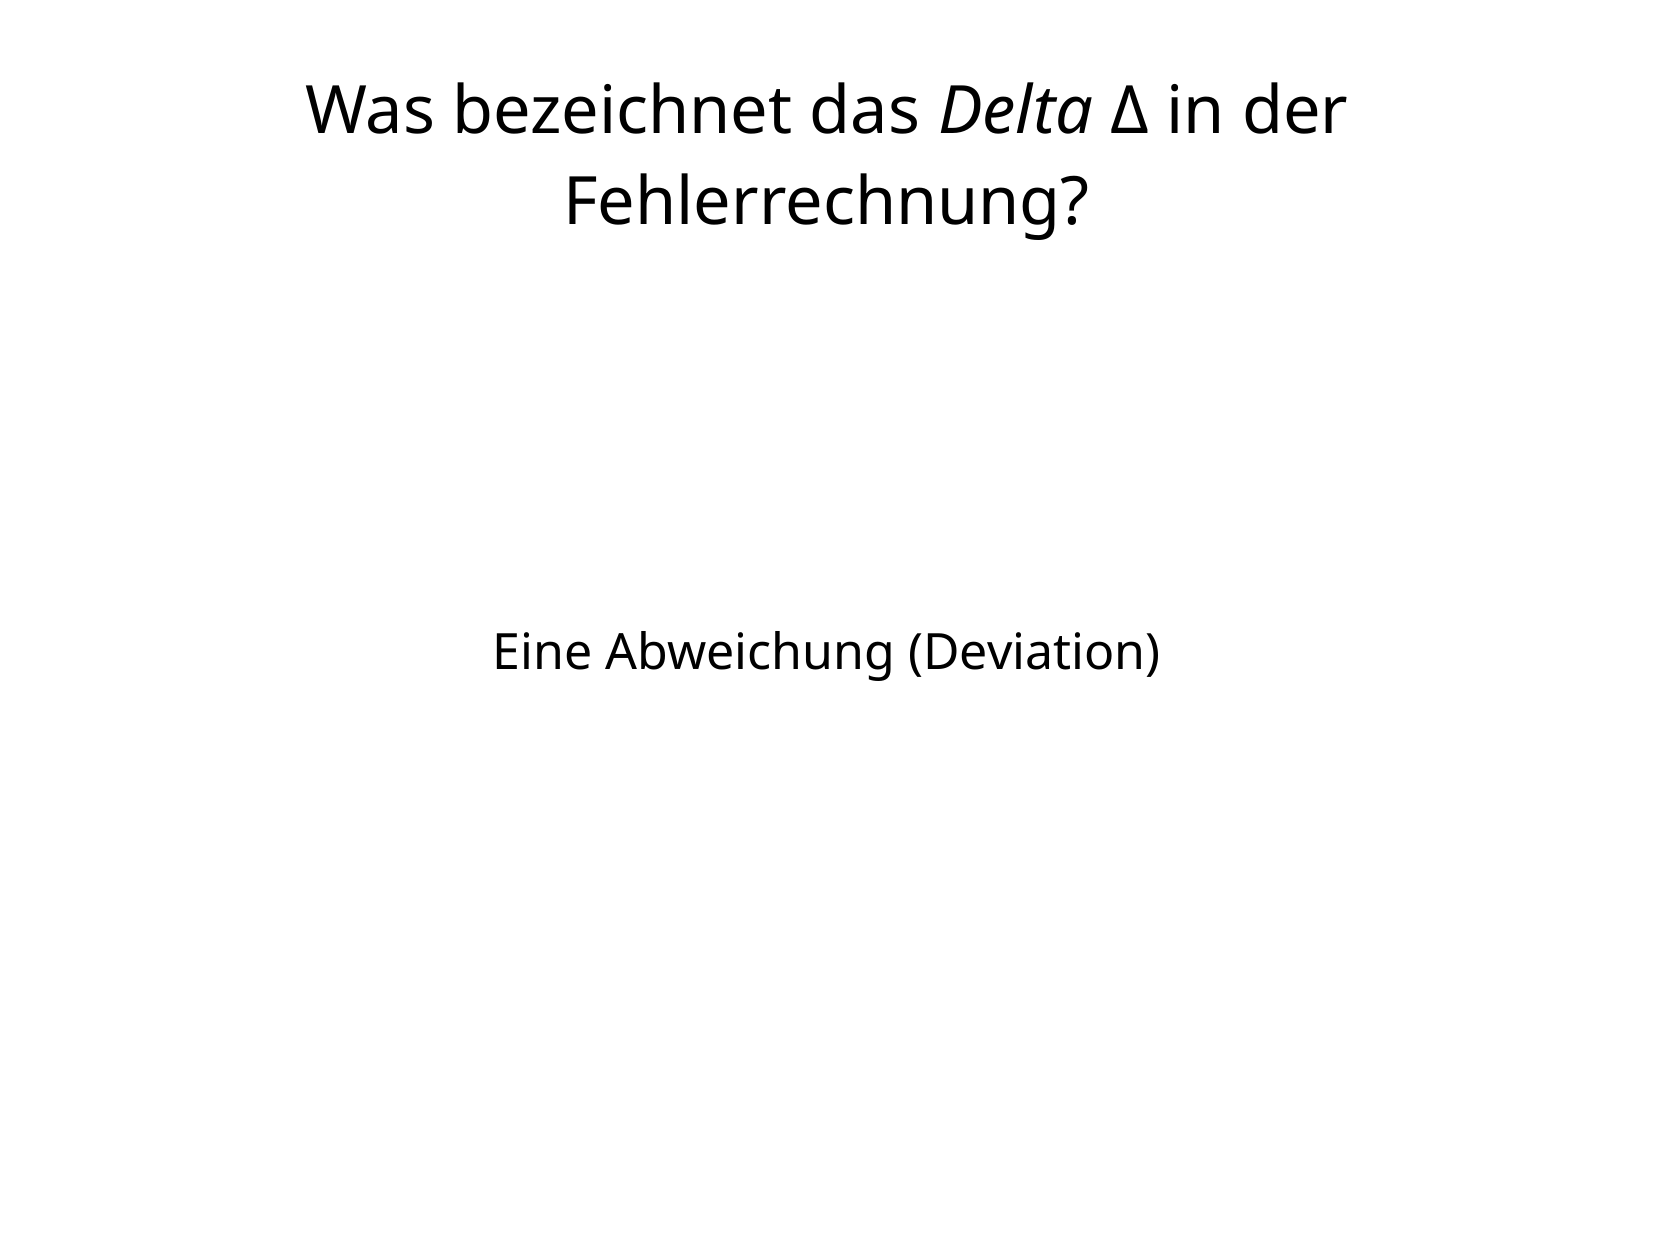

# Was bezeichnet das Delta Δ in der Fehlerrechnung?
Eine Abweichung (Deviation)